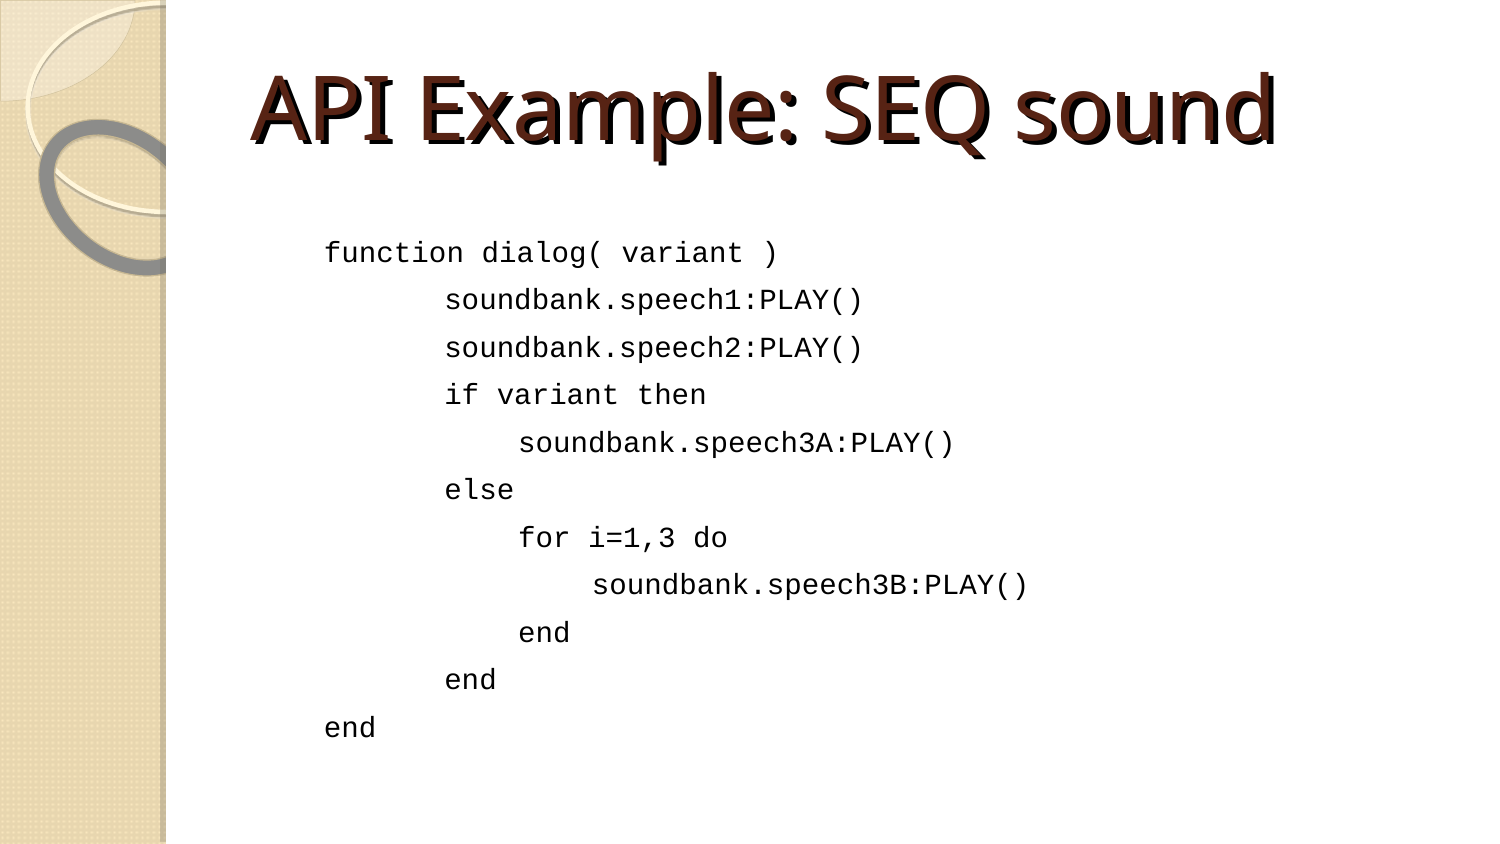

# API Example: SEQ sound
function dialog( variant )
	soundbank.speech1:PLAY()
	soundbank.speech2:PLAY()
	if variant then
		soundbank.speech3A:PLAY()
	else
		for i=1,3 do
			soundbank.speech3B:PLAY()
		end
	end
end